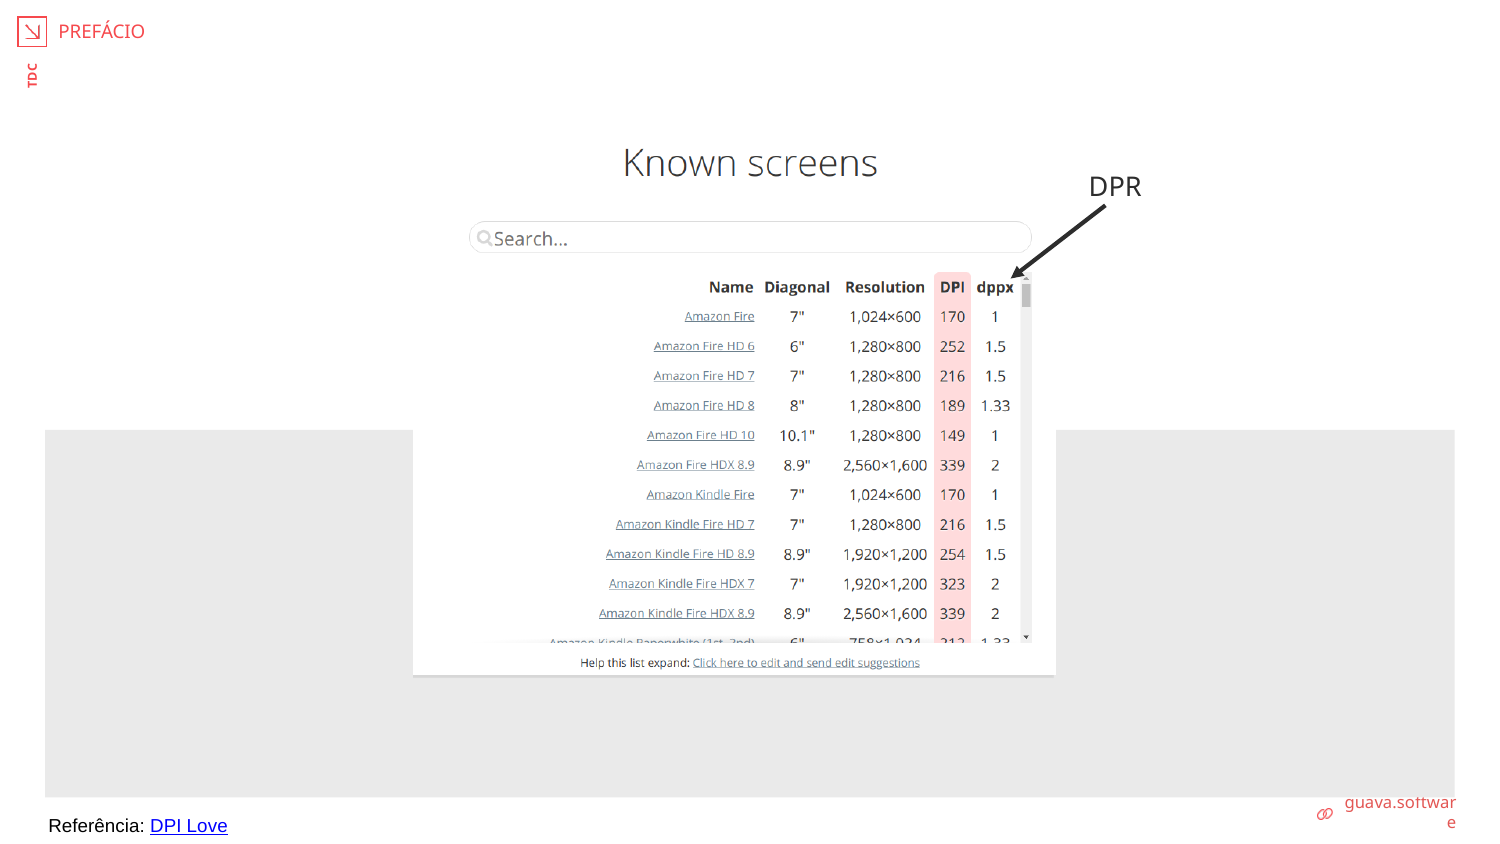

# PREFÁCIO
TDC
DPR
Referência: DPI Love